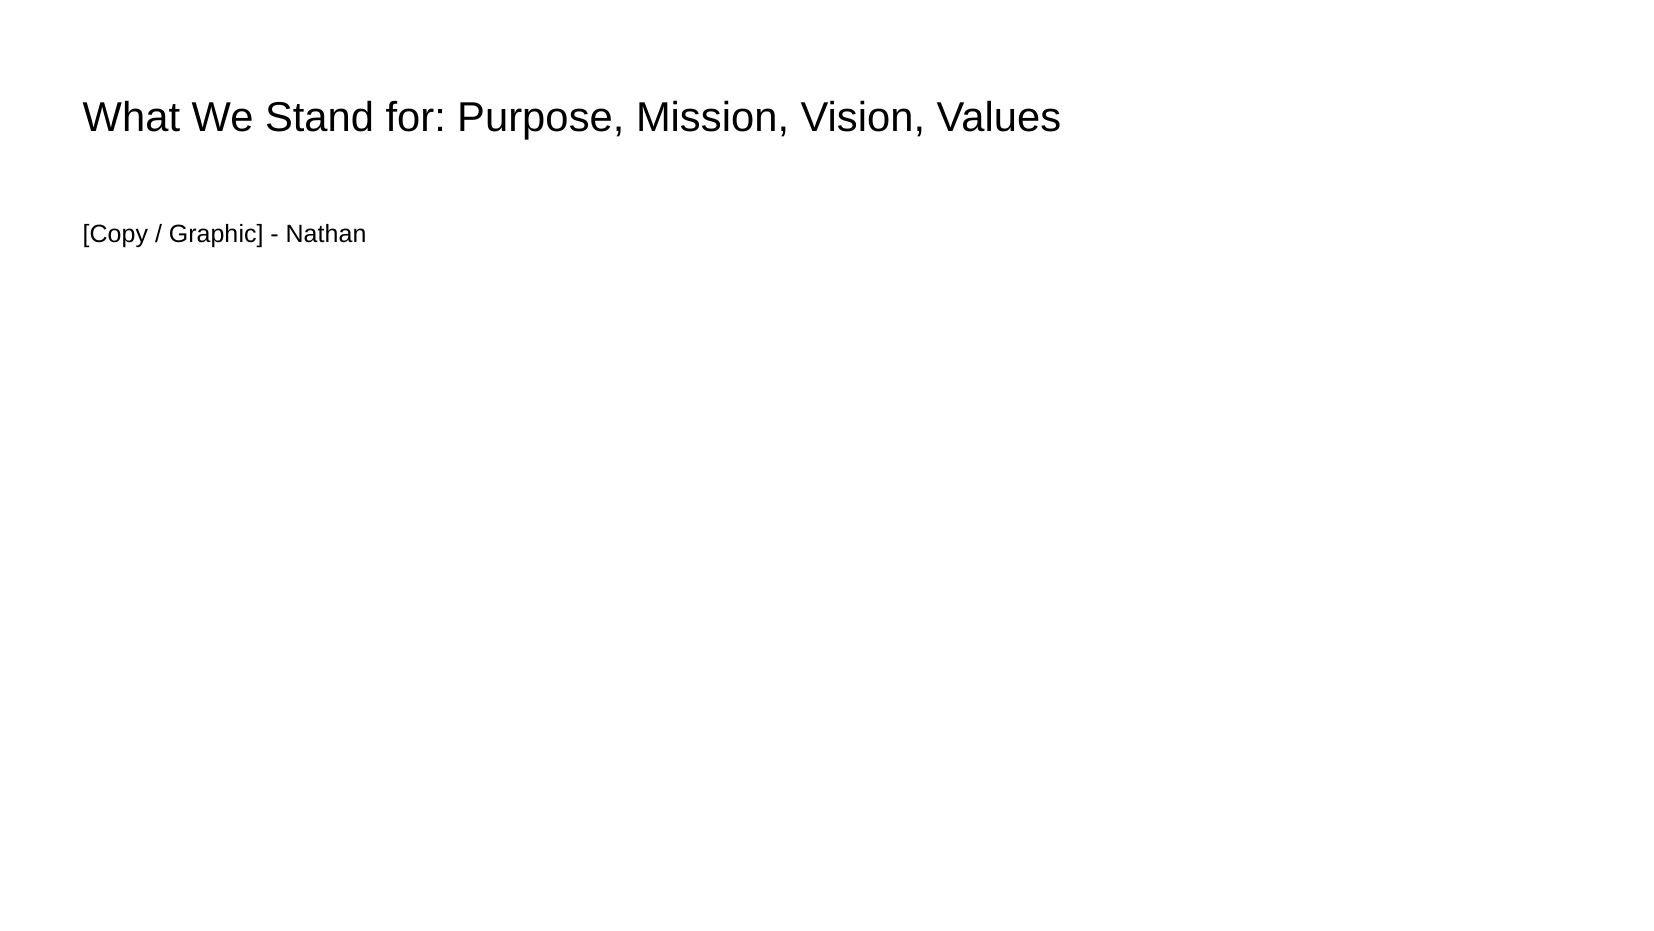

# What We Stand for: Purpose, Mission, Vision, Values
[Copy / Graphic] - Nathan